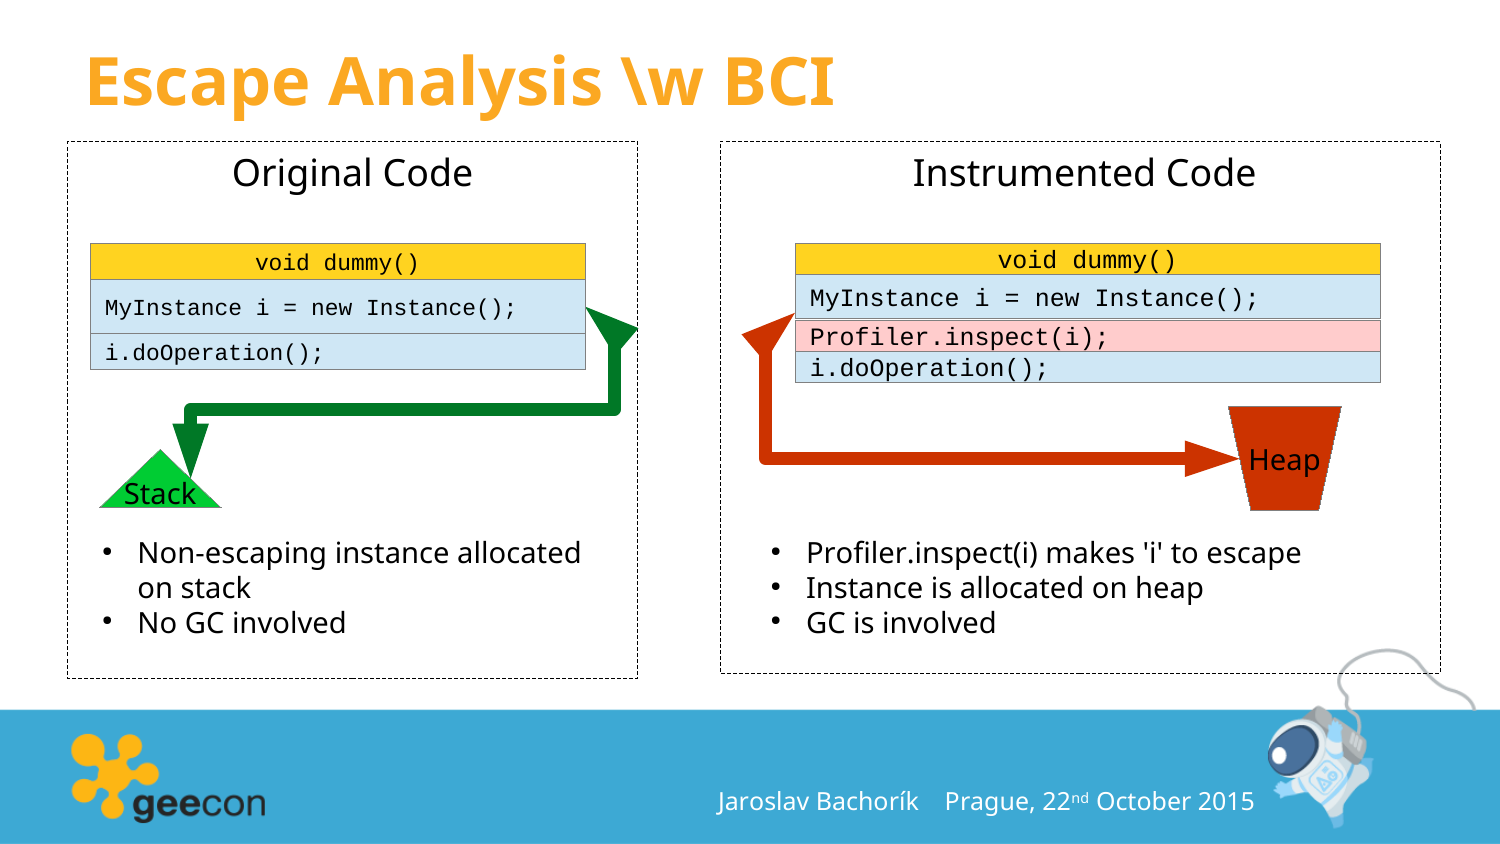

# Escape Analysis \w BCI
Original Code
 Instrumented Code
void dummy()
MyInstance i = new Instance();
i.doOperation();
void dummy()
MyInstance i = new Instance();
Profiler.inspect(i);
i.doOperation();
Stack
Heap
Non-escaping instance allocated on stack
No GC involved
Profiler.inspect(i) makes 'i' to escape
Instance is allocated on heap
GC is involved
Jaroslav Bachorík Prague, 22nd October 2015